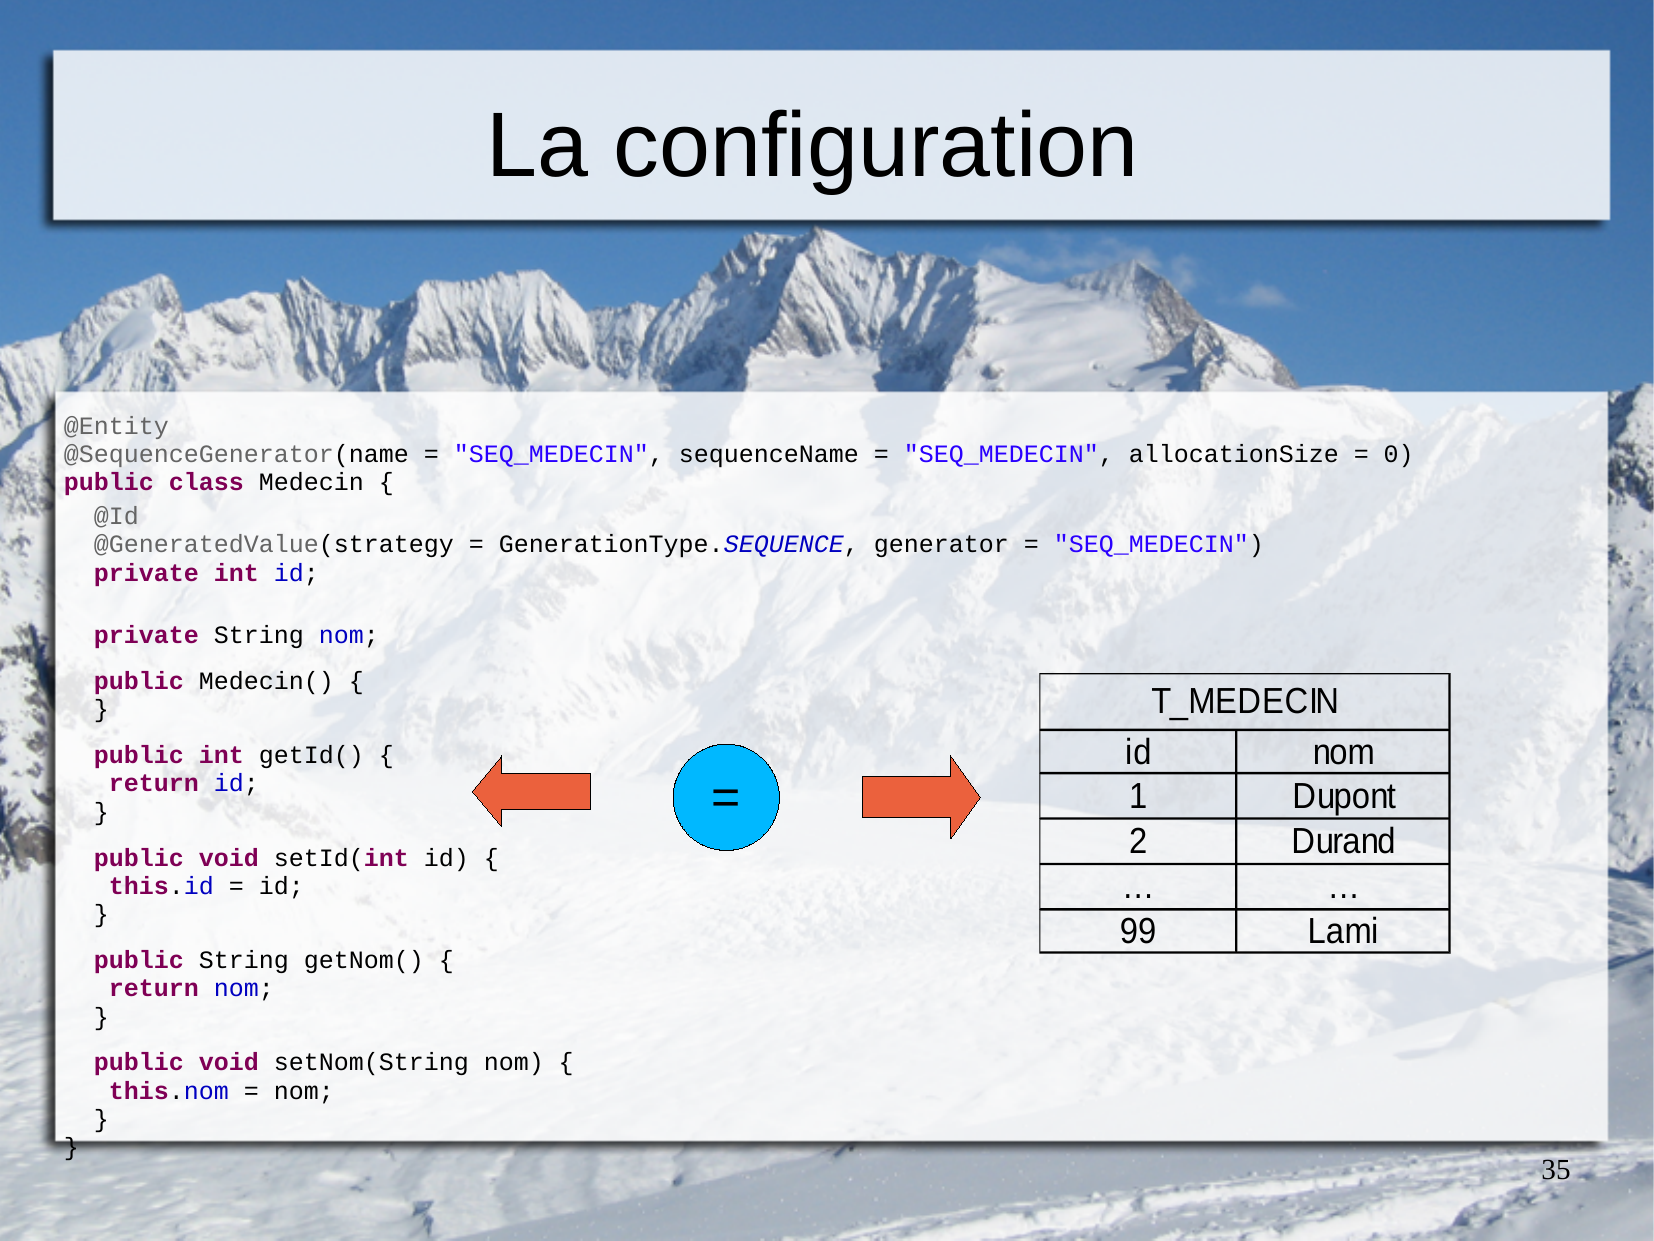

# La configuration
@Entity
@SequenceGenerator(name = "SEQ_MEDECIN", sequenceName = "SEQ_MEDECIN", allocationSize = 0)
public class Medecin {
 @Id
 @GeneratedValue(strategy = GenerationType.SEQUENCE, generator = "SEQ_MEDECIN")
 private int id;
 private String nom;
 public Medecin() {
 }
 public int getId() {
 return id;
 }
 public void setId(int id) {
 this.id = id;
 }
 public String getNom() {
 return nom;
 }
 public void setNom(String nom) {
 this.nom = nom;
 }
}
=
35